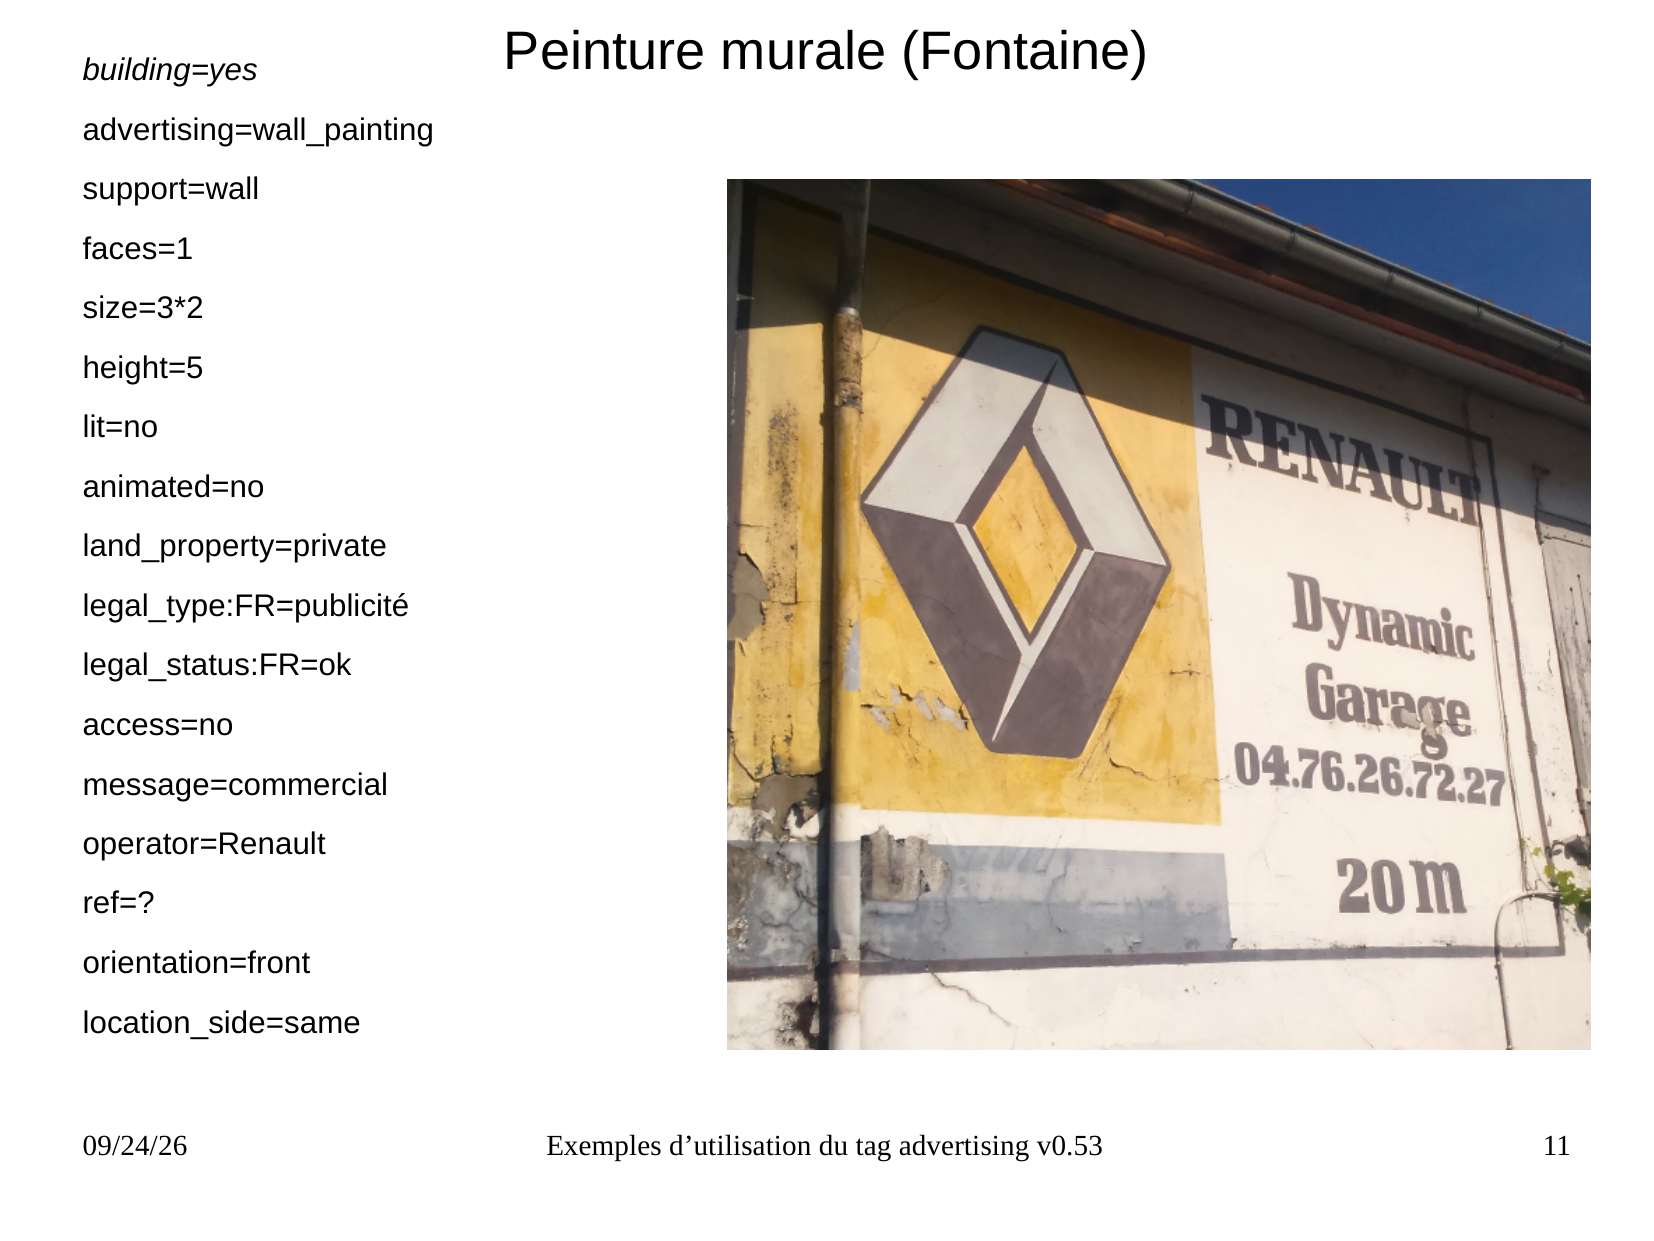

# Peinture murale (Fontaine)
building=yes
advertising=wall_painting
support=wall
faces=1
size=3*2
height=5
lit=no
animated=no
land_property=private
legal_type:FR=publicité
legal_status:FR=ok
access=no
message=commercial
operator=Renault
ref=?
orientation=front
location_side=same
11